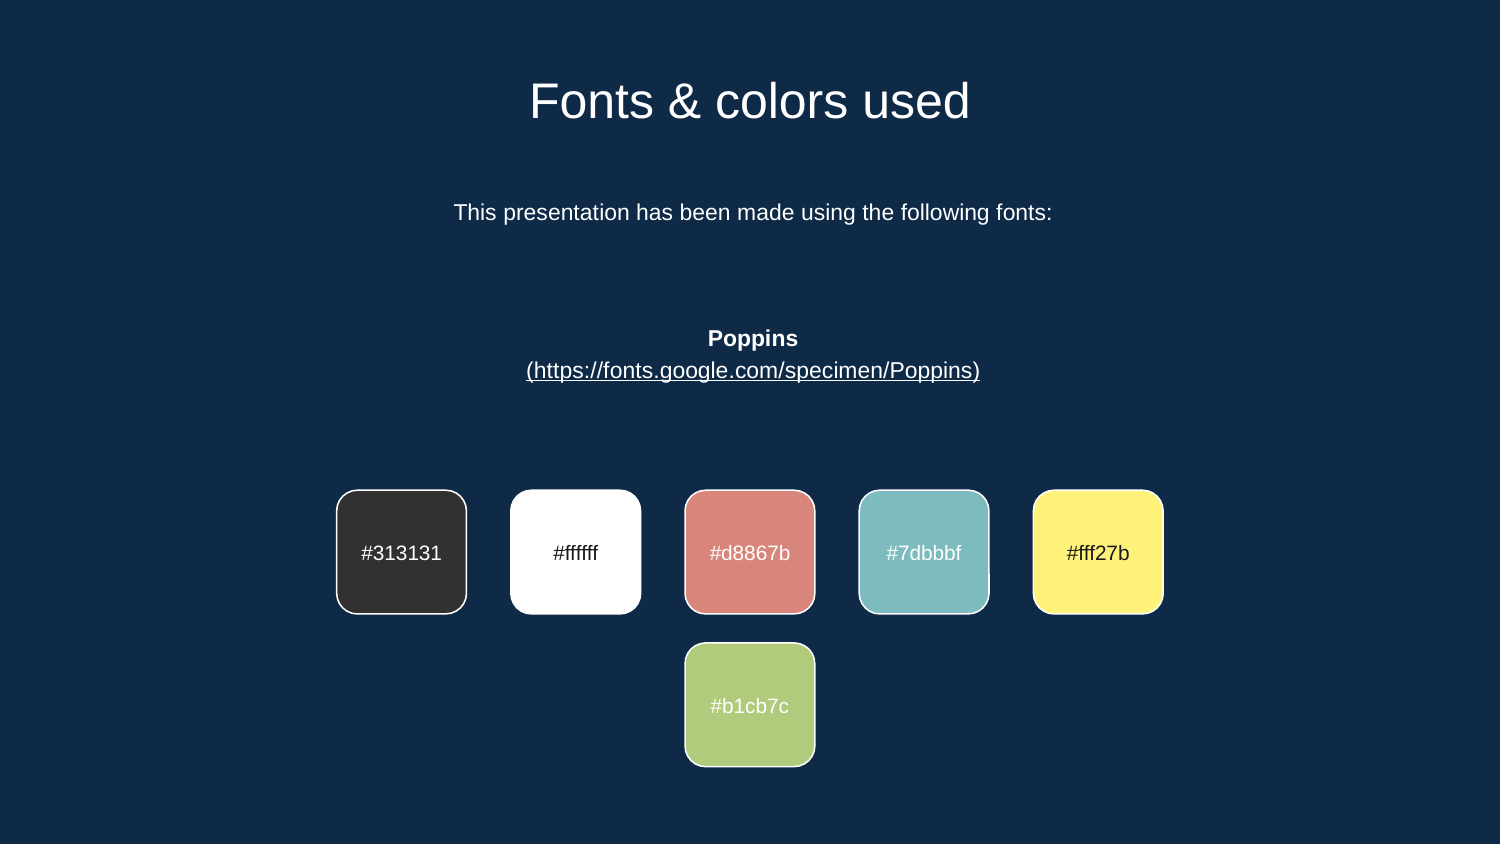

Fonts & colors used
# This presentation has been made using the following fonts:
Poppins
(https://fonts.google.com/specimen/Poppins)
#313131
#ffffff
#d8867b
#7dbbbf
#fff27b
#b1cb7c